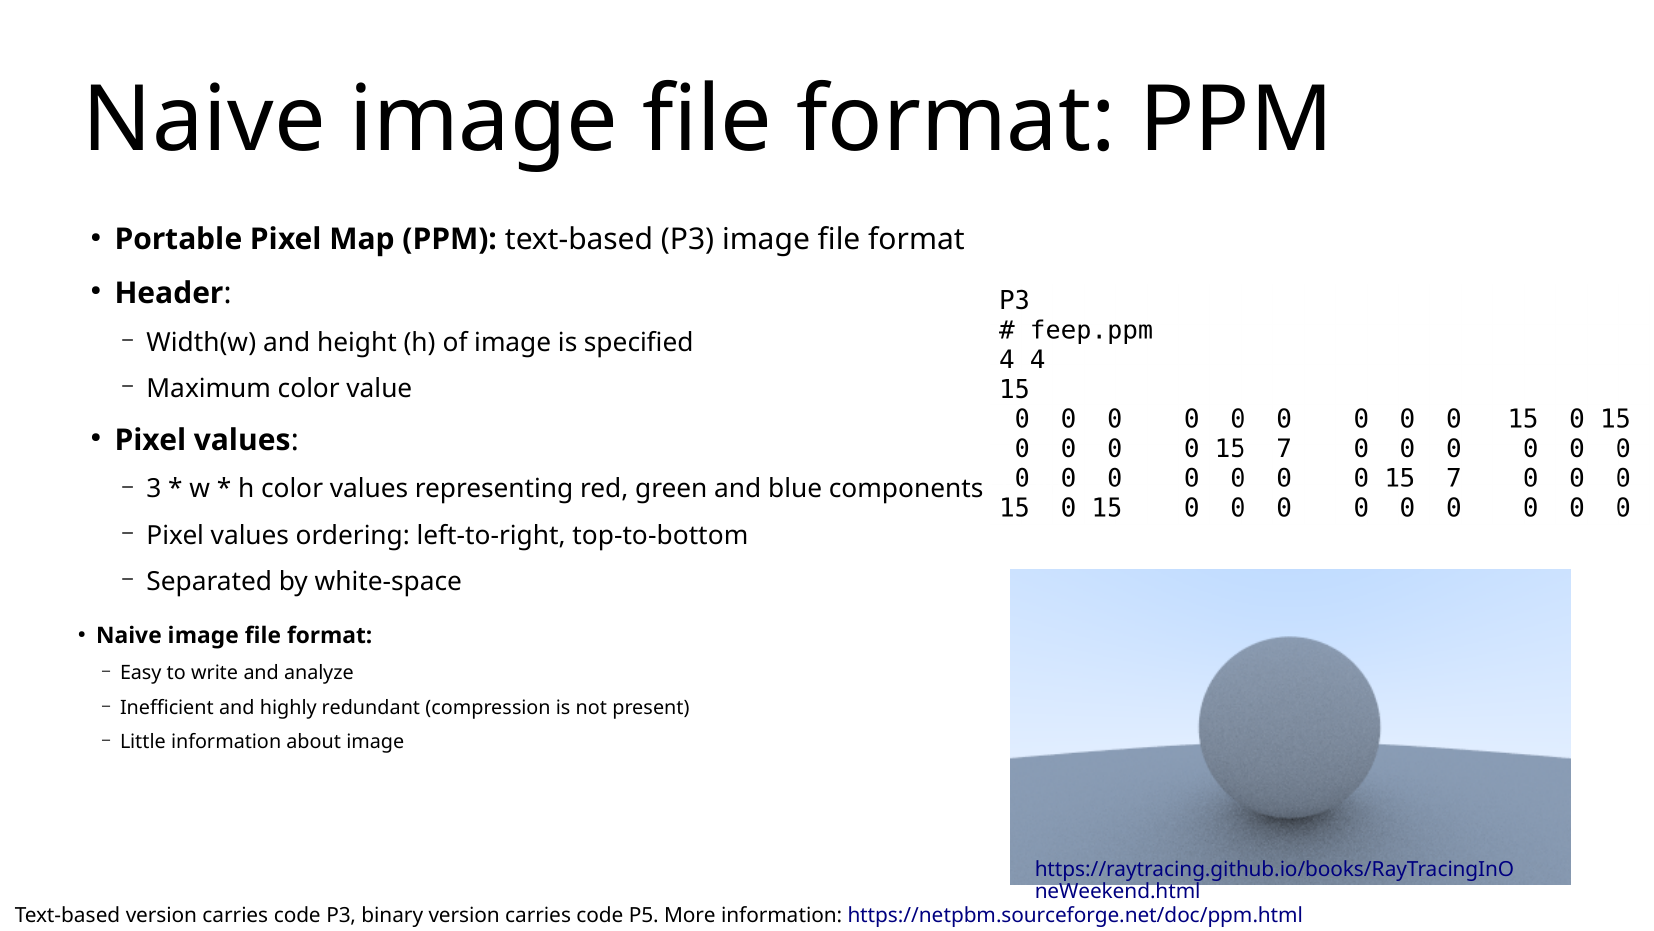

# Naive image file format: PPM
Portable Pixel Map (PPM): text-based (P3) image file format
Header:
Width(w) and height (h) of image is specified
Maximum color value
Pixel values:
3 * w * h color values representing red, green and blue components of pixel
Pixel values ordering: left-to-right, top-to-bottom
Separated by white-space
Naive image file format:
Easy to write and analyze
Inefficient and highly redundant (compression is not present)
Little information about image
https://raytracing.github.io/books/RayTracingInOneWeekend.html
19
Text-based version carries code P3, binary version carries code P5. More information: https://netpbm.sourceforge.net/doc/ppm.html